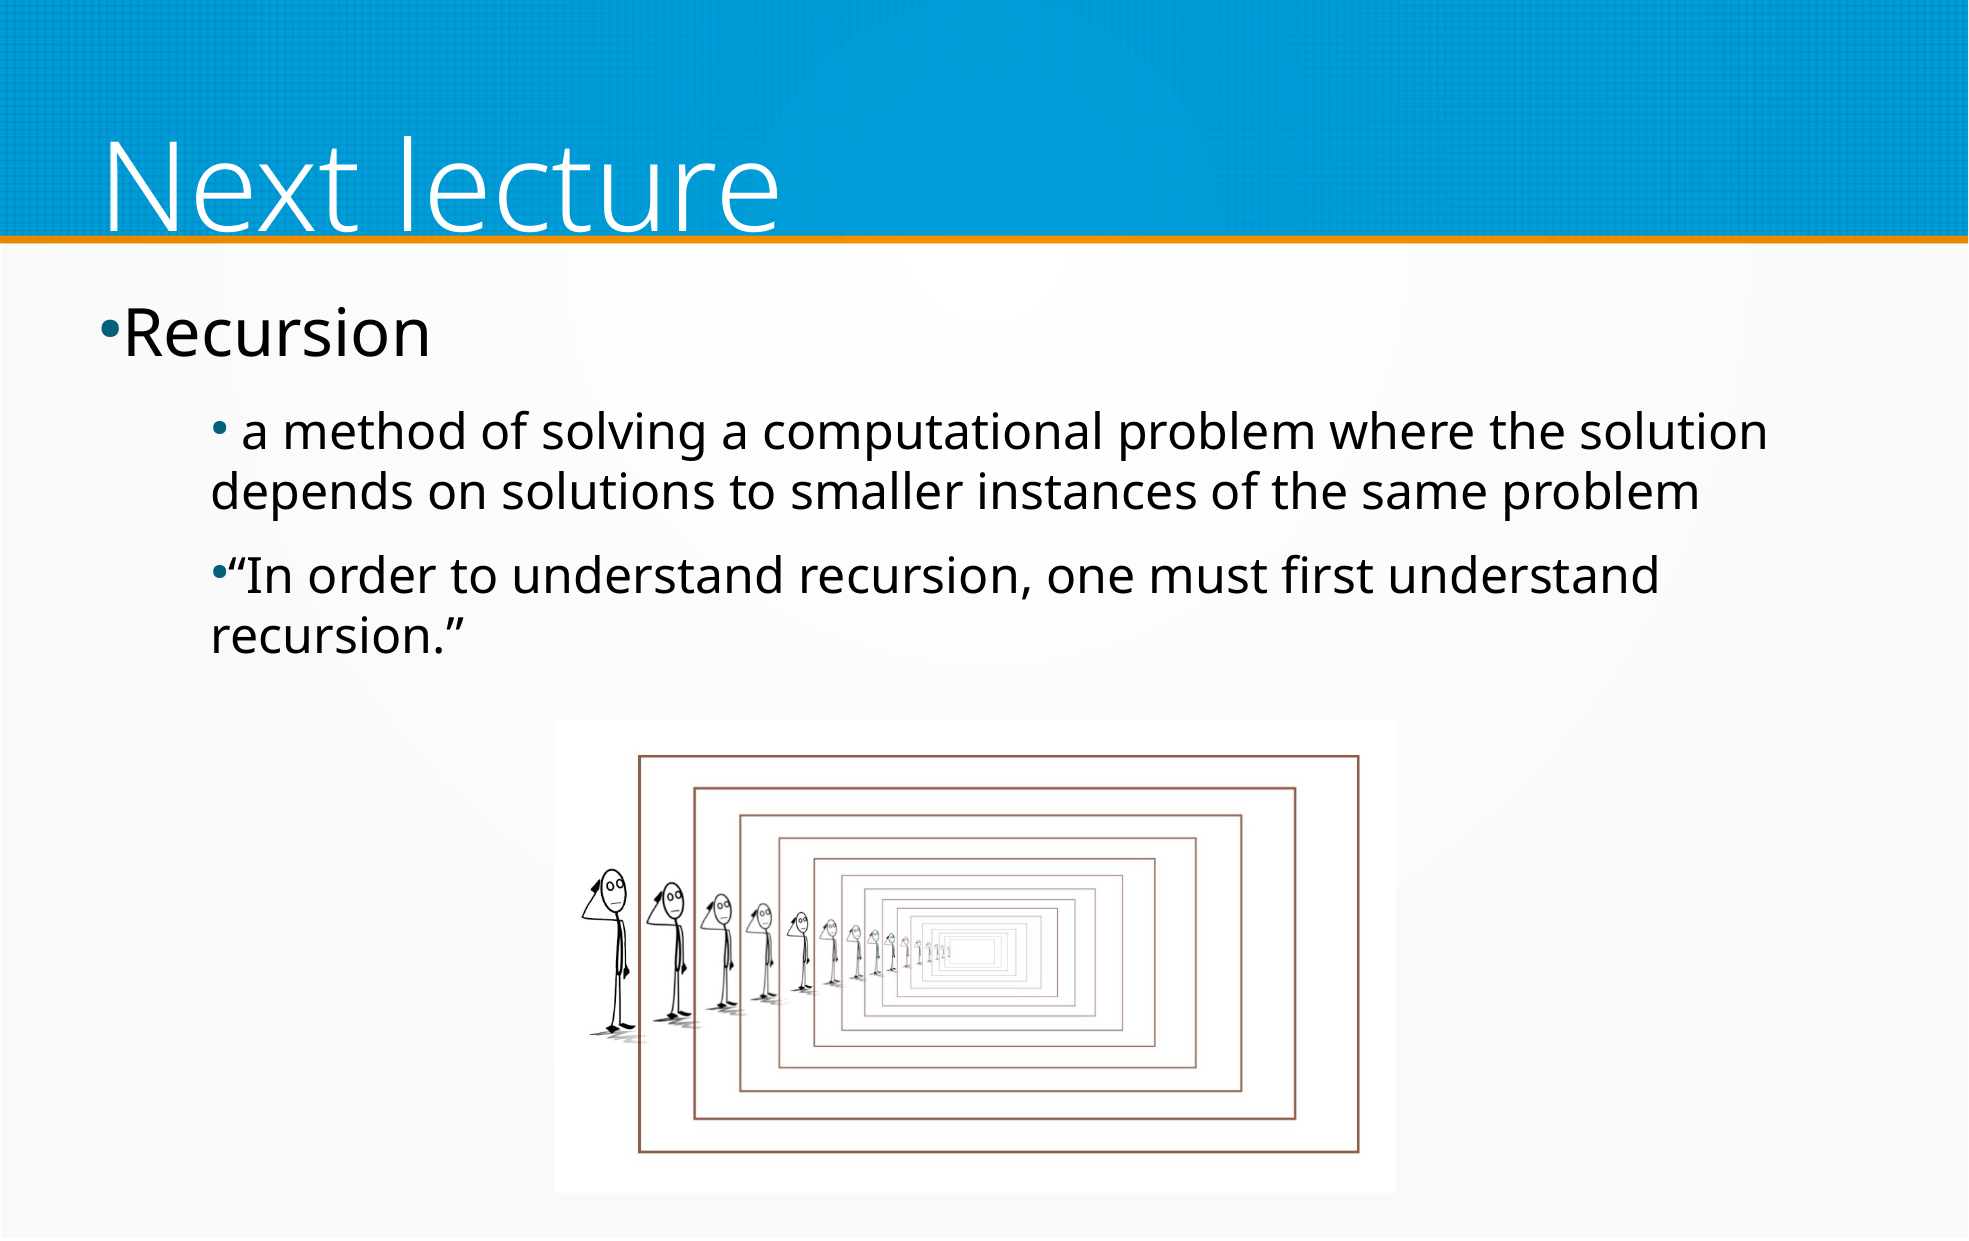

# Next lecture
Recursion
 a method of solving a computational problem where the solution depends on solutions to smaller instances of the same problem
“In order to understand recursion, one must first understand recursion.”